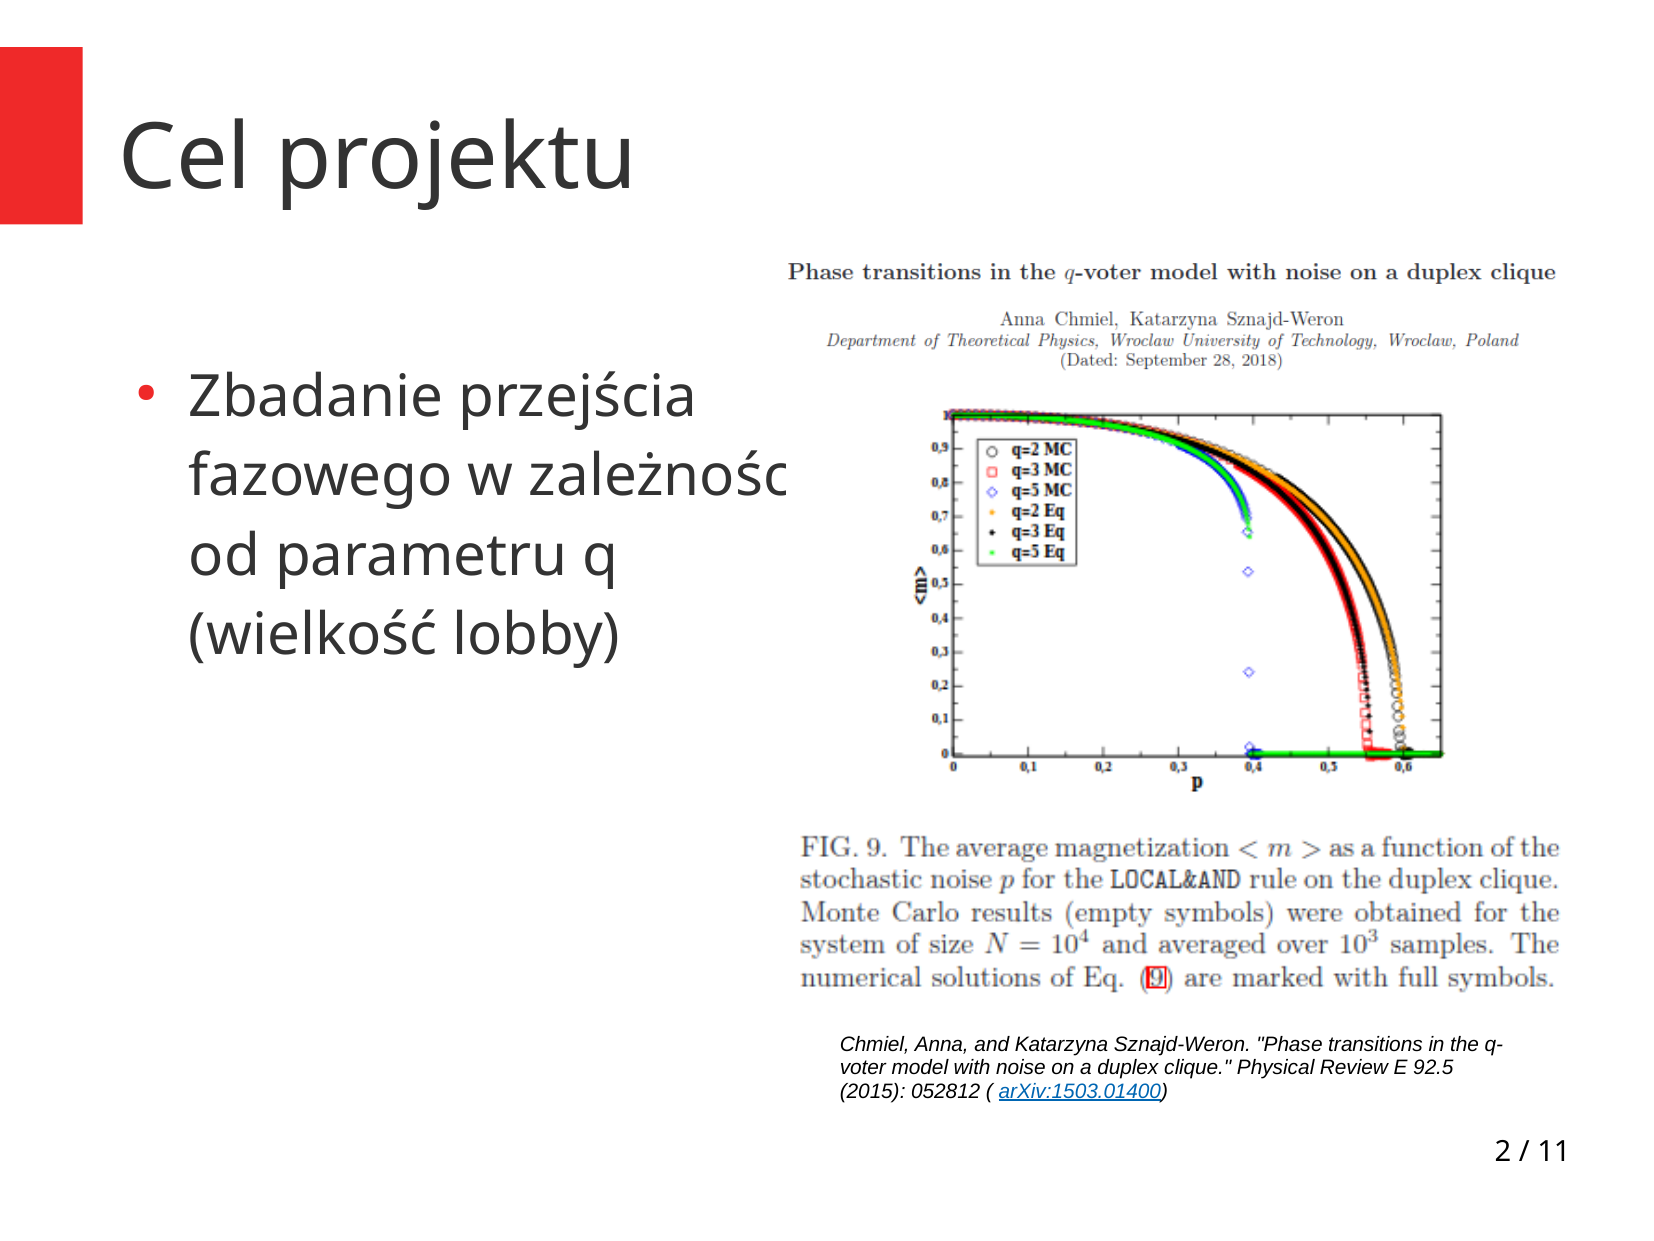

# Cel projektu
Zbadanie przejścia fazowego w zależności od parametru q (wielkość lobby)
Chmiel, Anna, and Katarzyna Sznajd-Weron. "Phase transitions in the q-voter model with noise on a duplex clique." Physical Review E 92.5 (2015): 052812 ( arXiv:1503.01400)
2